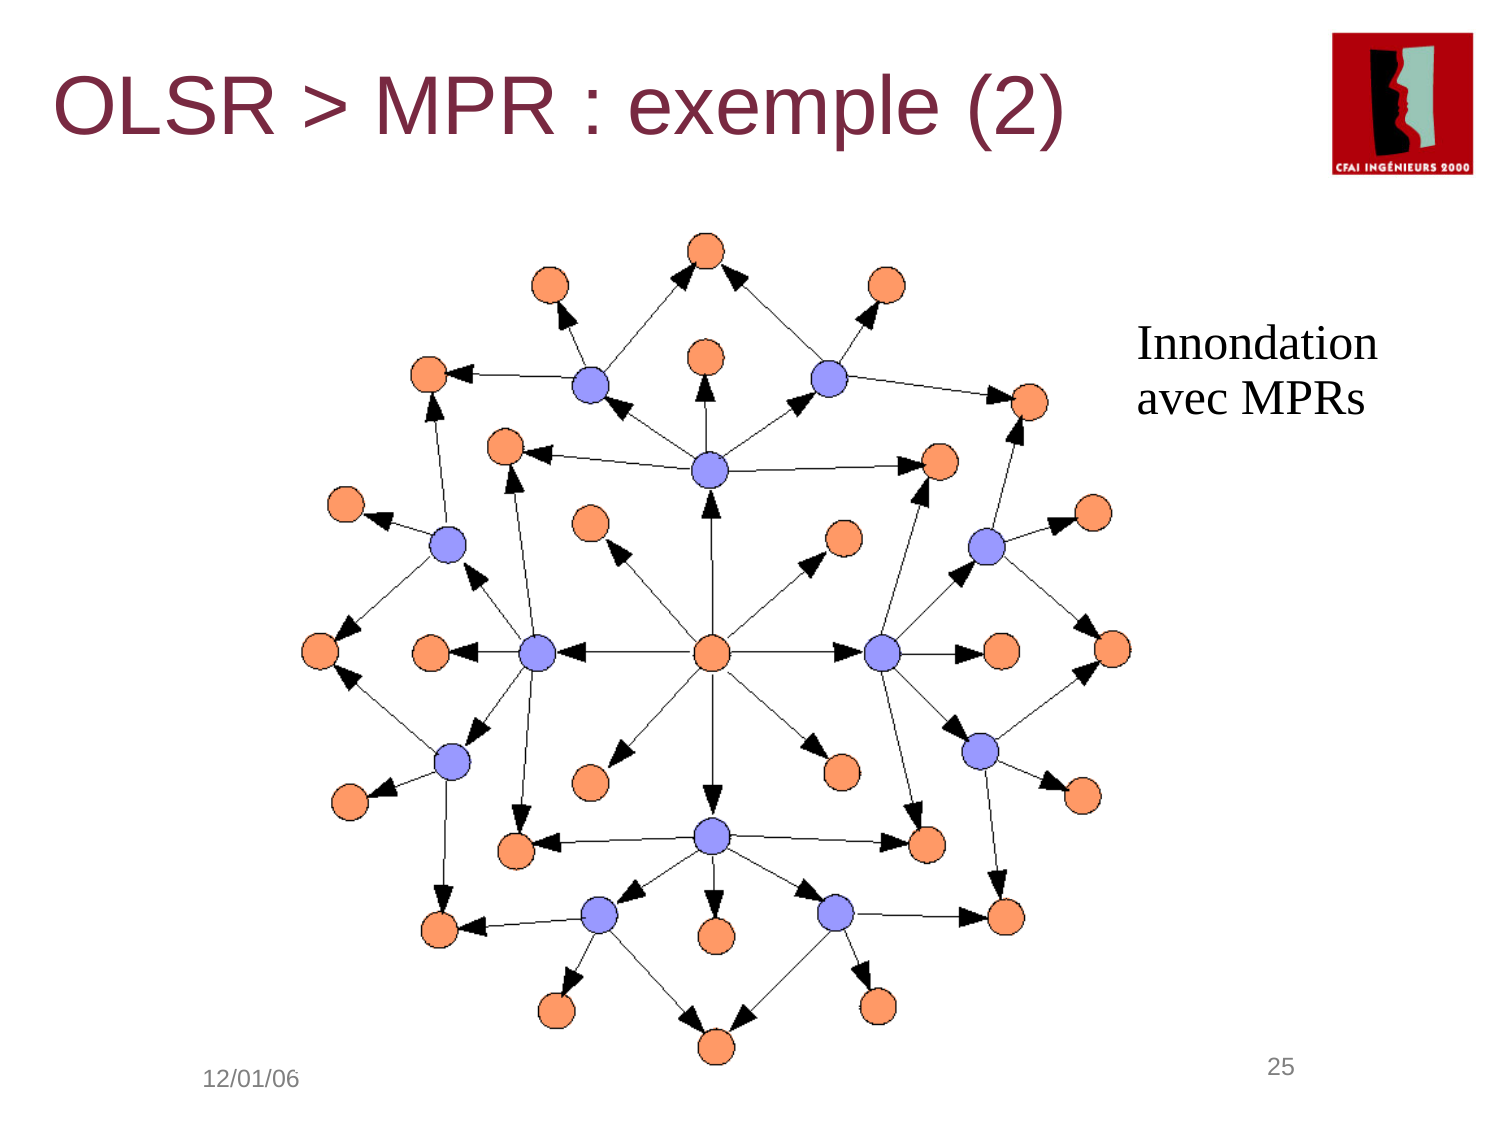

# OLSR > MPR : exemple (2)
Innondation avec MPRs
25